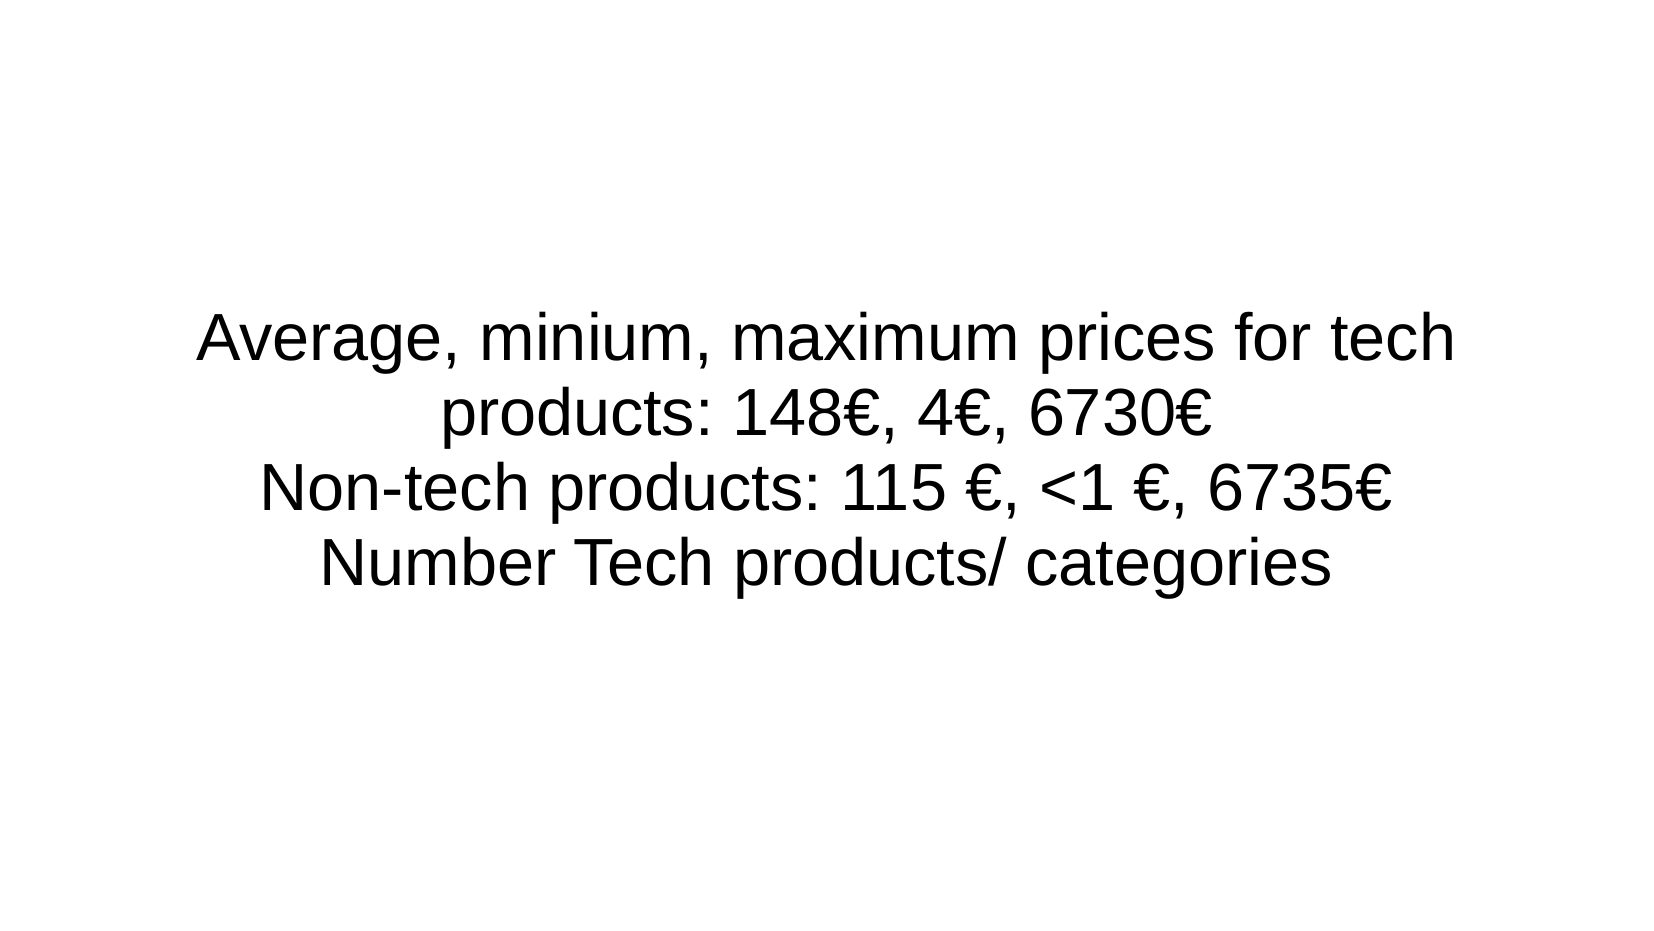

#
Average, minium, maximum prices for tech products: 148€, 4€, 6730€
Non-tech products: 115 €, <1 €, 6735€
Number Tech products/ categories